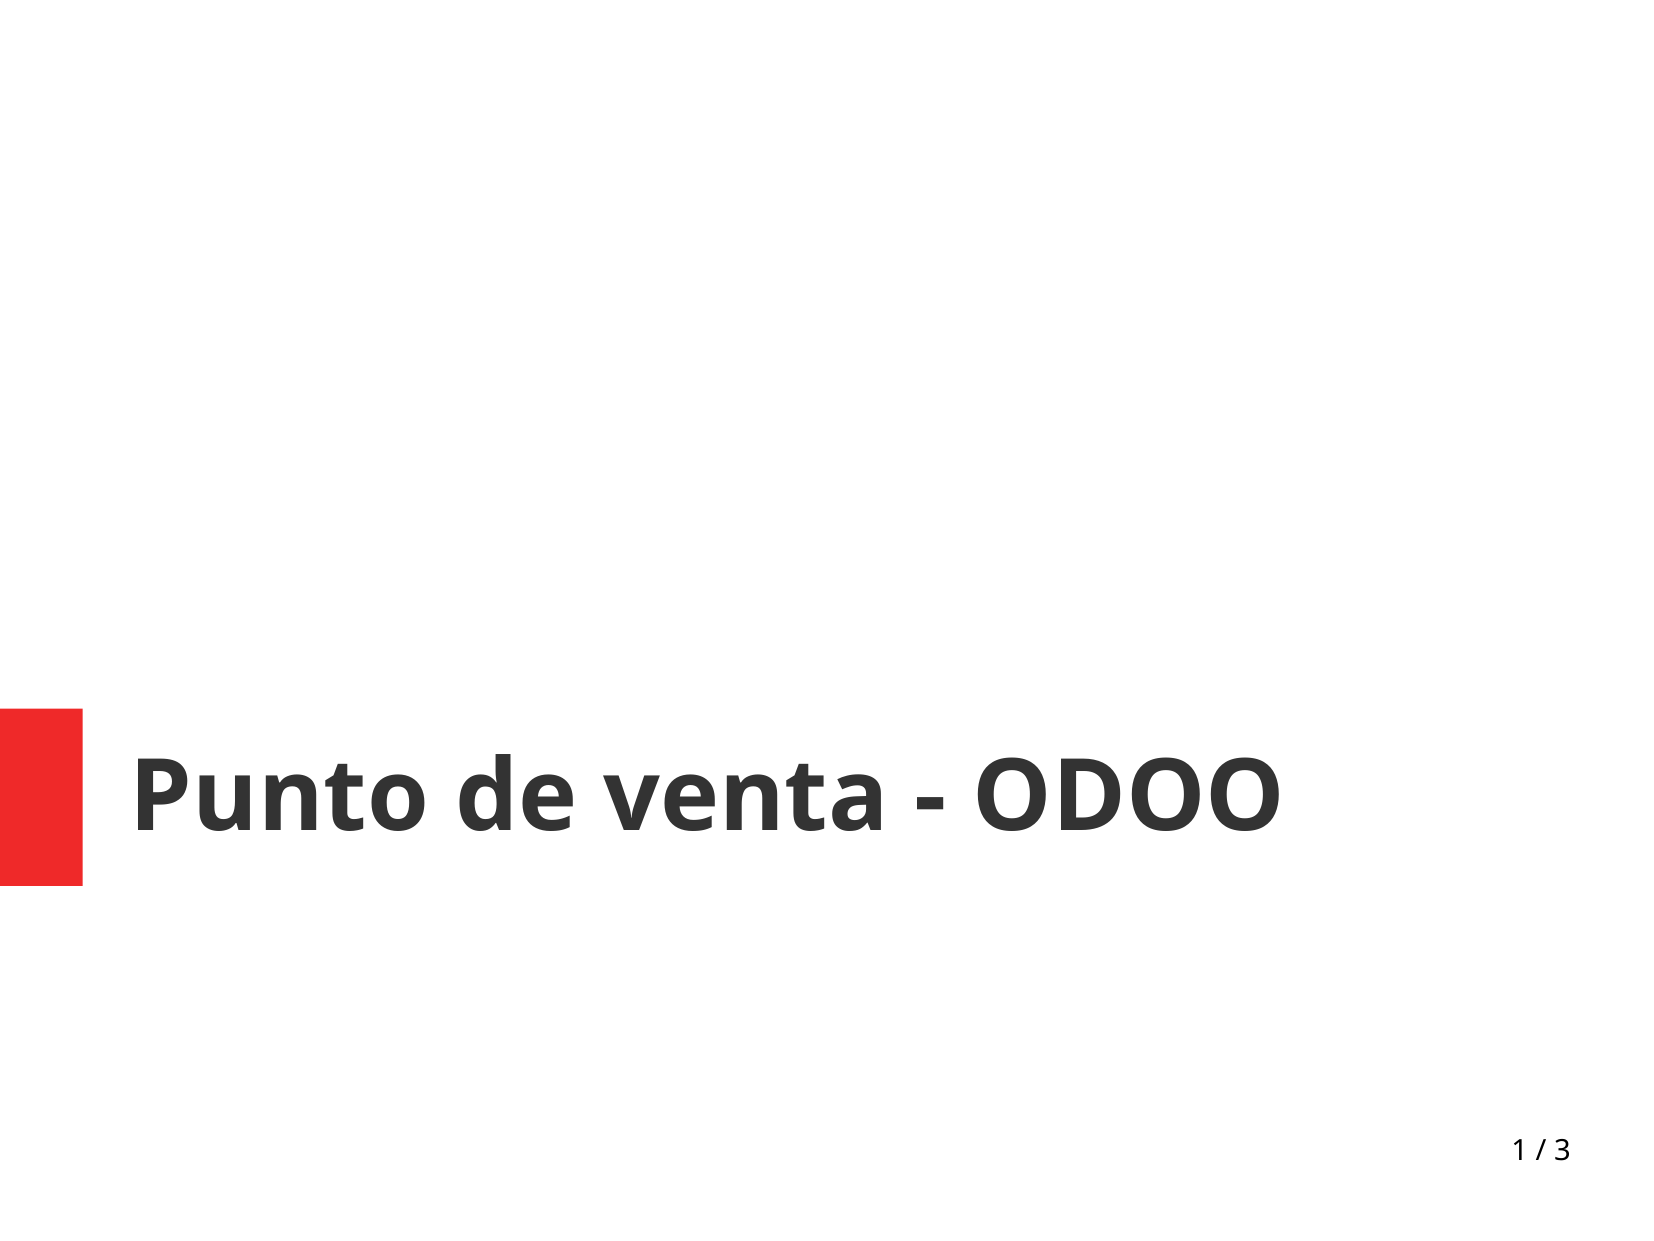

# Punto de venta - ODOO
1